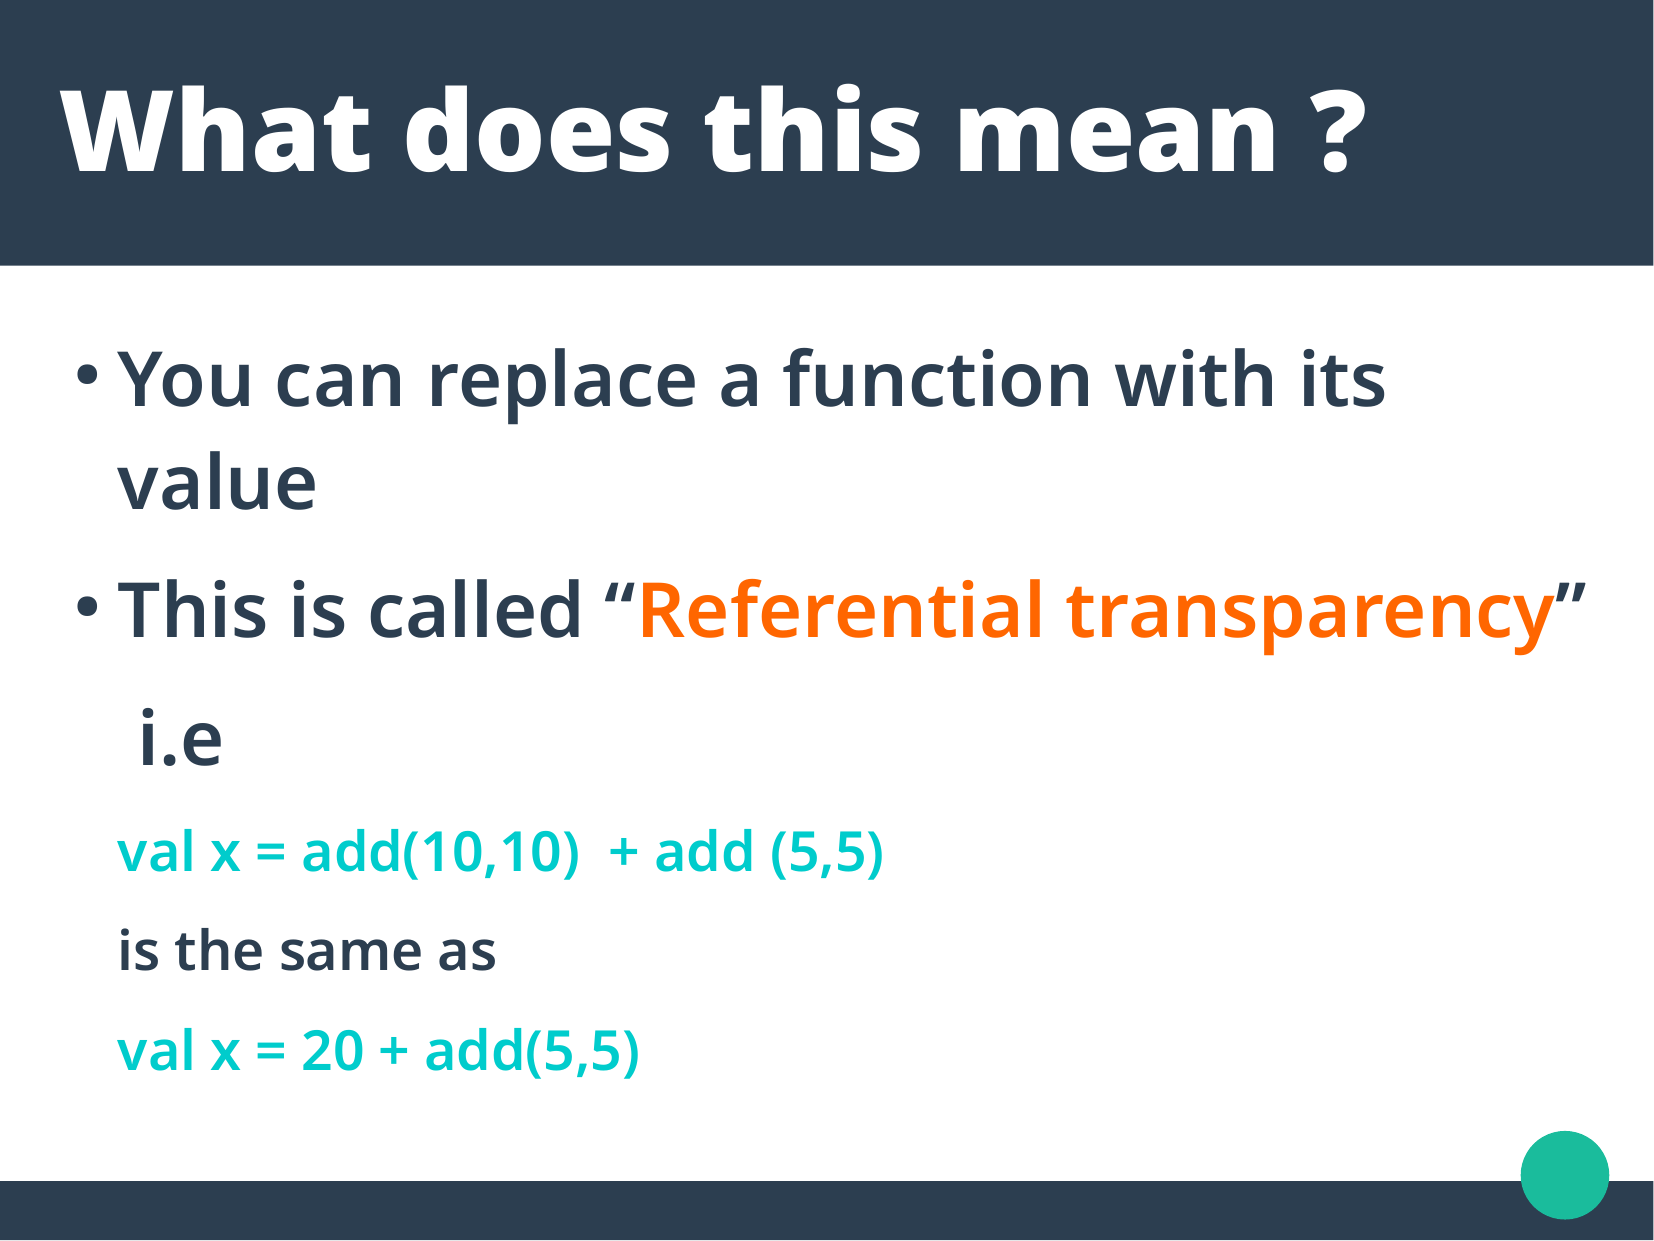

# What does this mean ?
You can replace a function with its value
This is called “Referential transparency”
 i.e
val x = add(10,10) + add (5,5)
is the same as
val x = 20 + add(5,5)